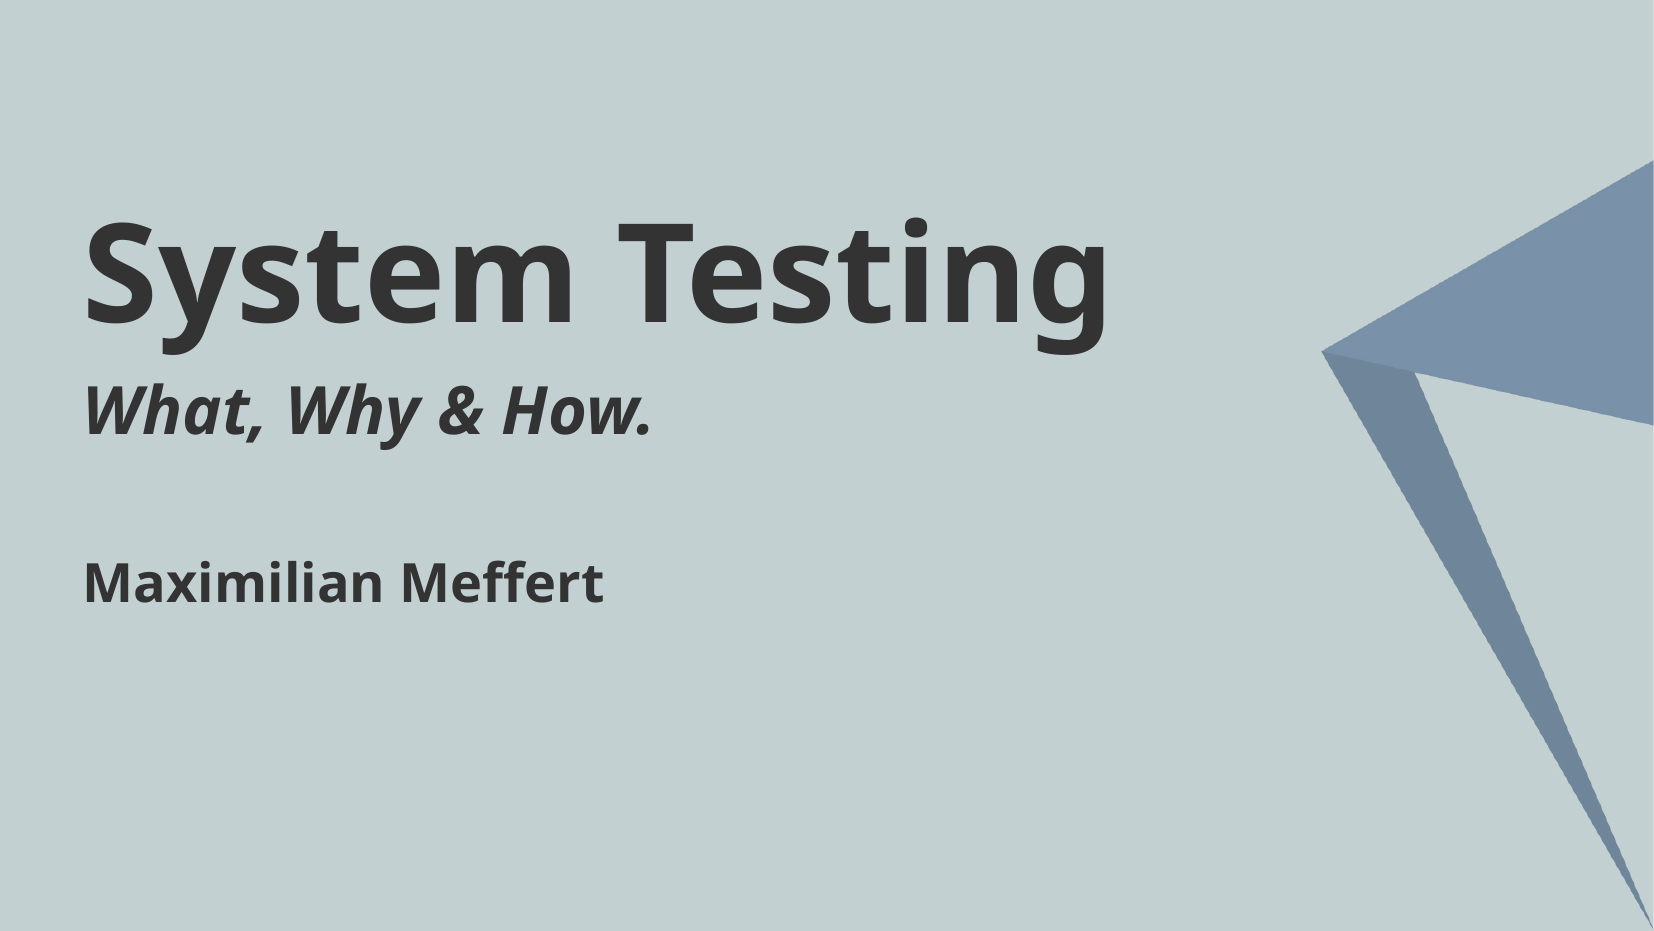

# System Testing
What, Why & How.
Maximilian Meffert